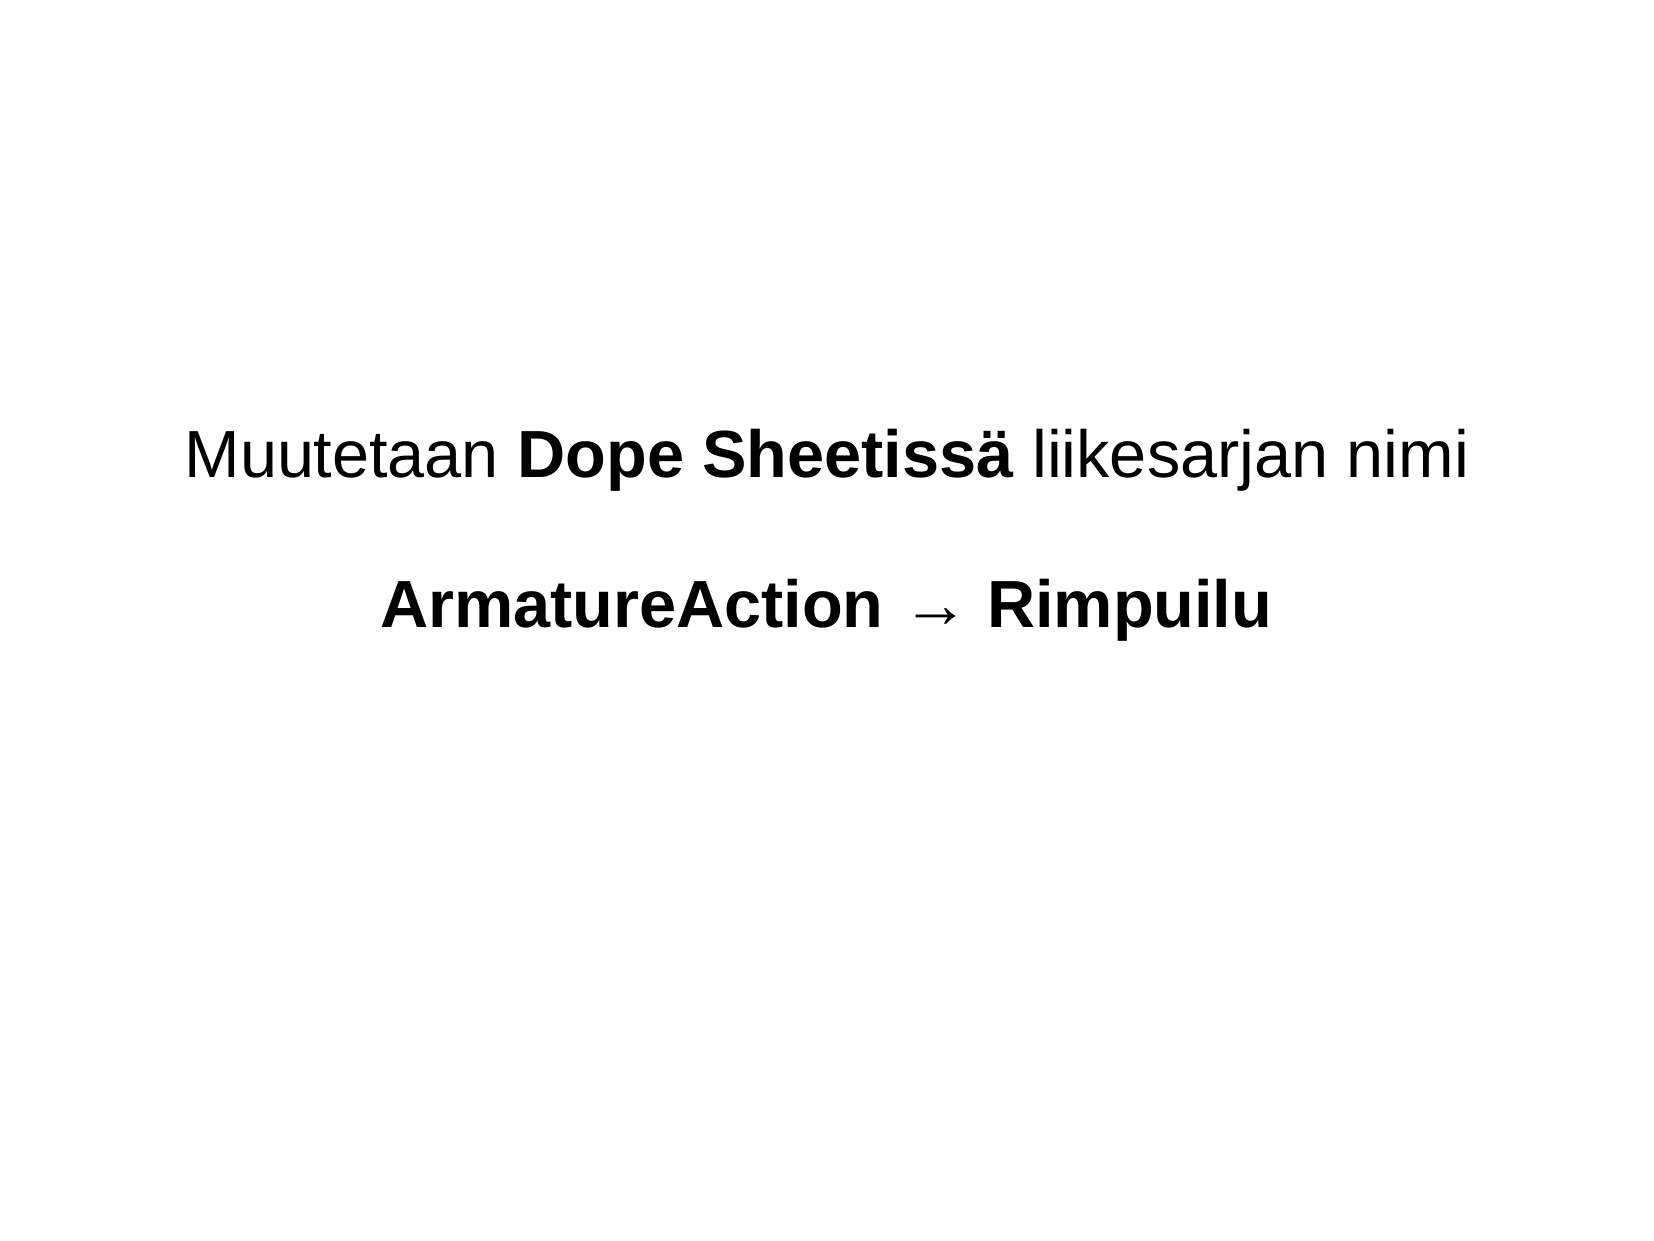

# Muutetaan Dope Sheetissä liikesarjan nimi
ArmatureAction → Rimpuilu